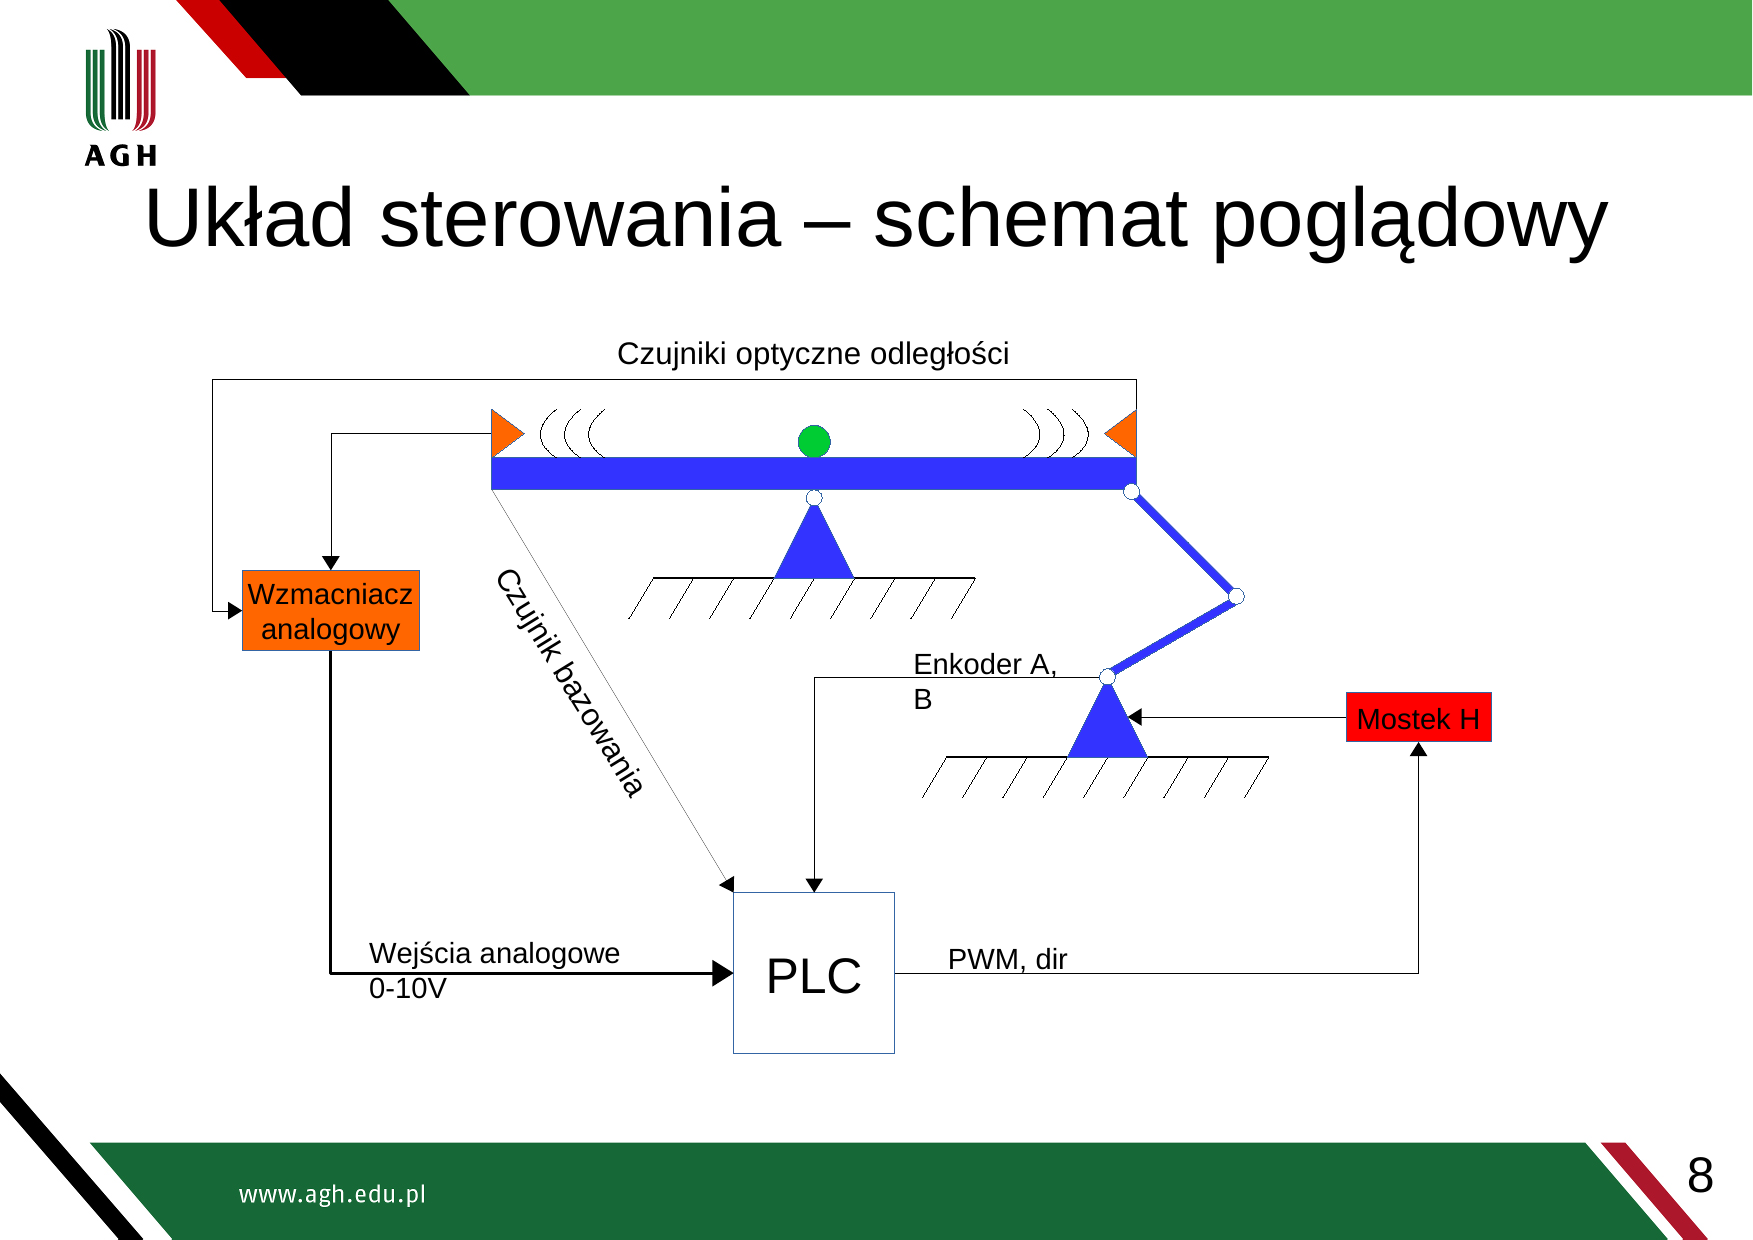

# Układ sterowania – schemat poglądowy
Czujniki optyczne odległości
Wzmacniacz
analogowy
Czujnik bazowania
Enkoder A, B
Wejścia analogowe
0-10V
Mostek H
PWM, dir
PLC
8